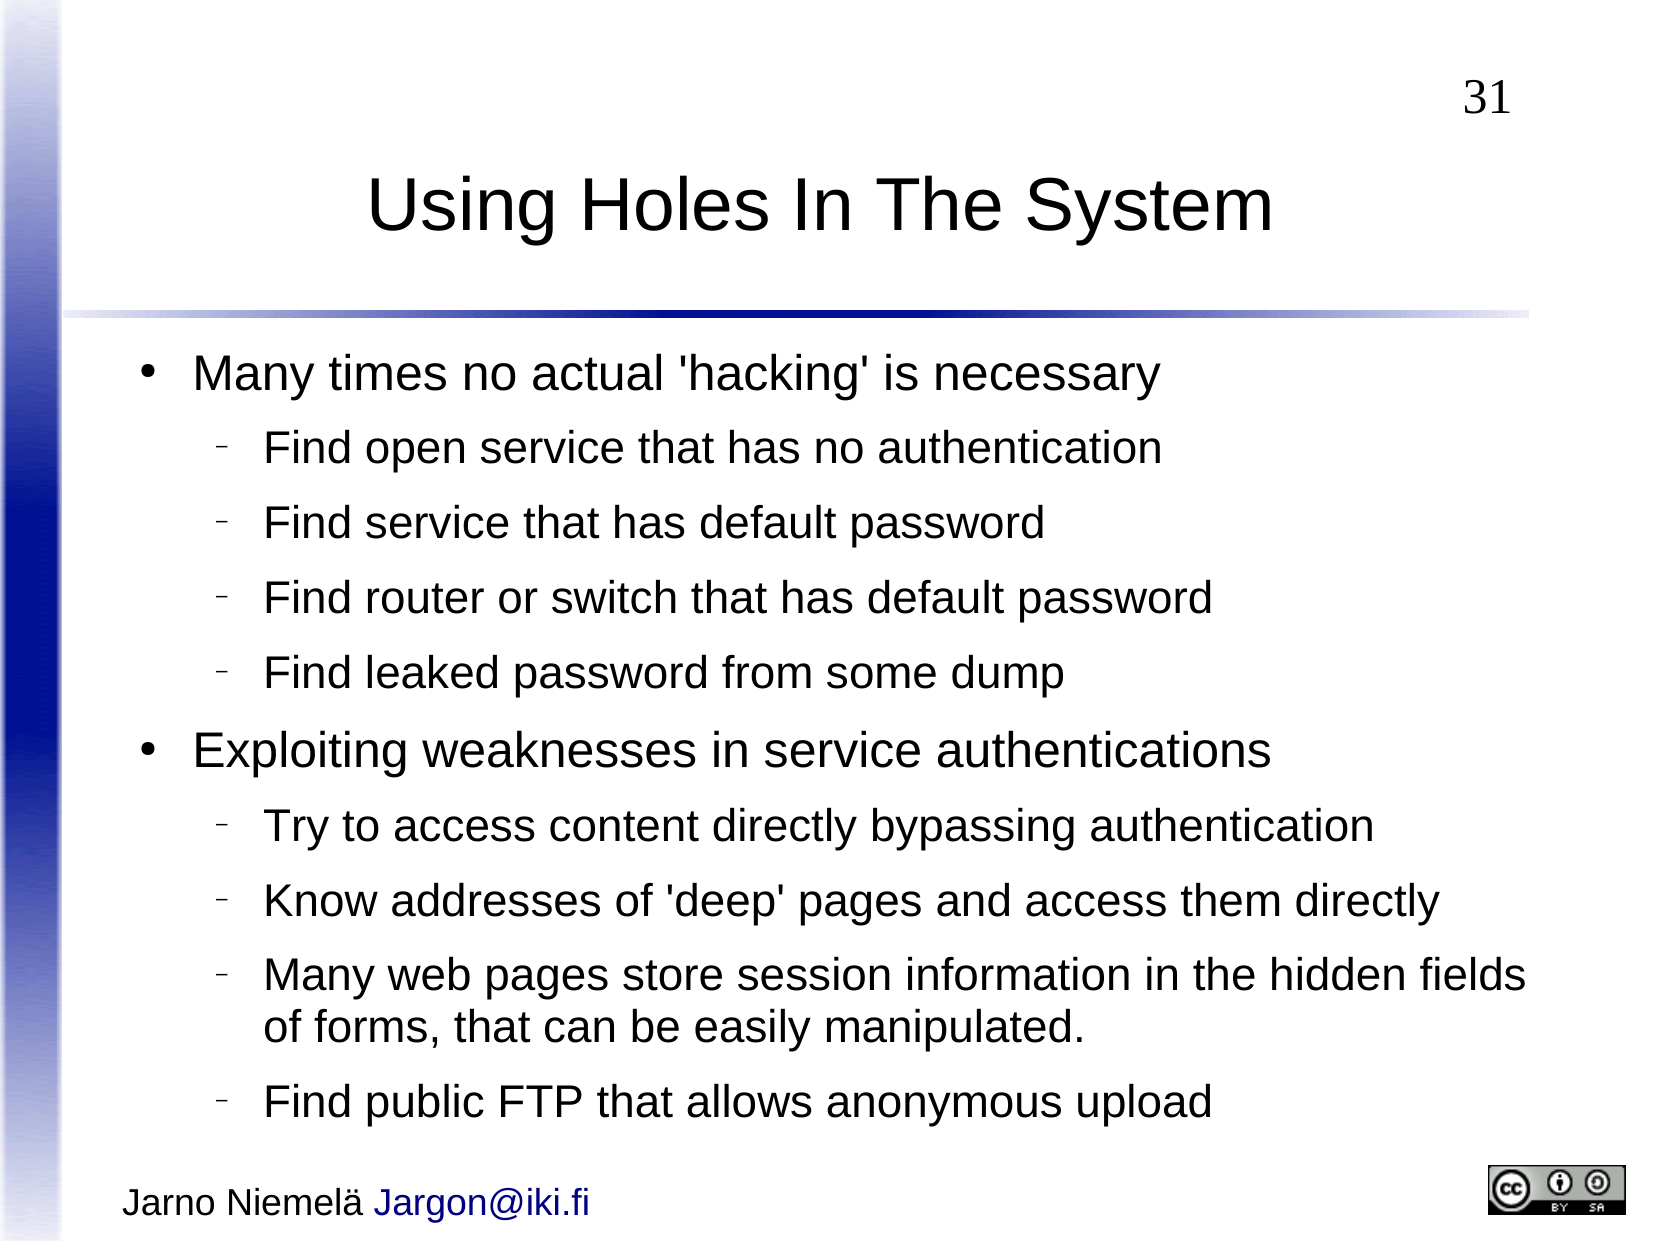

# Using Holes In The System
Many times no actual 'hacking' is necessary
Find open service that has no authentication
Find service that has default password
Find router or switch that has default password
Find leaked password from some dump
Exploiting weaknesses in service authentications
Try to access content directly bypassing authentication
Know addresses of 'deep' pages and access them directly
Many web pages store session information in the hidden fields of forms, that can be easily manipulated.
Find public FTP that allows anonymous upload